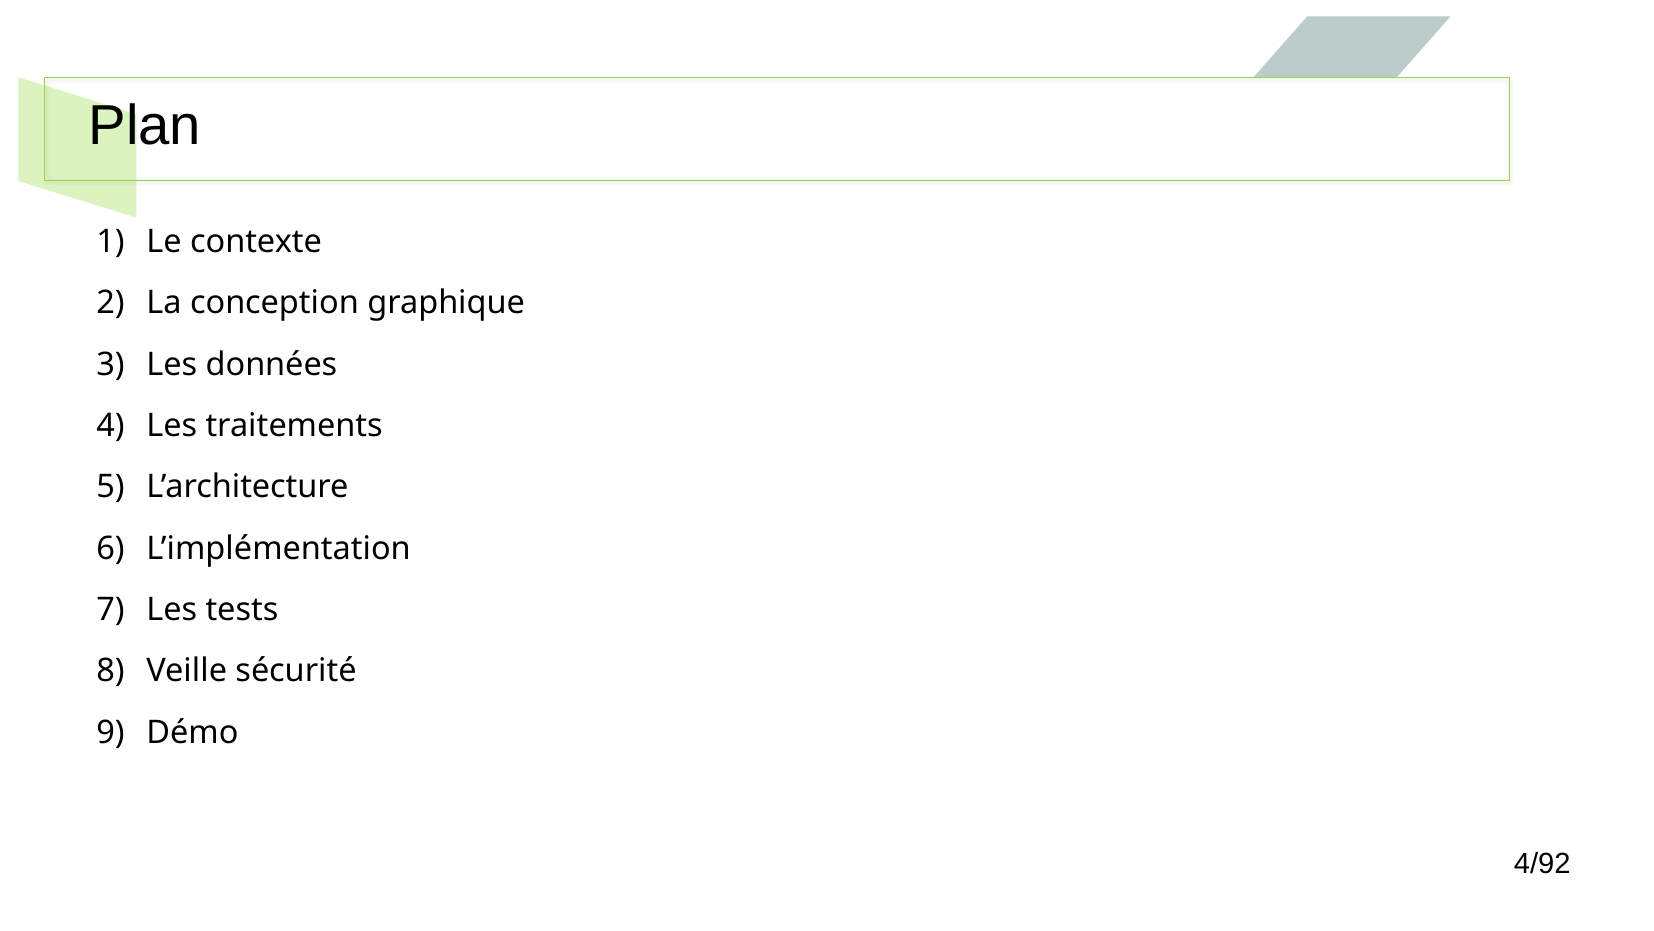

# Plan
 Le contexte
 La conception graphique
 Les données
 Les traitements
 L’architecture
 L’implémentation
 Les tests
 Veille sécurité
 Démo
4